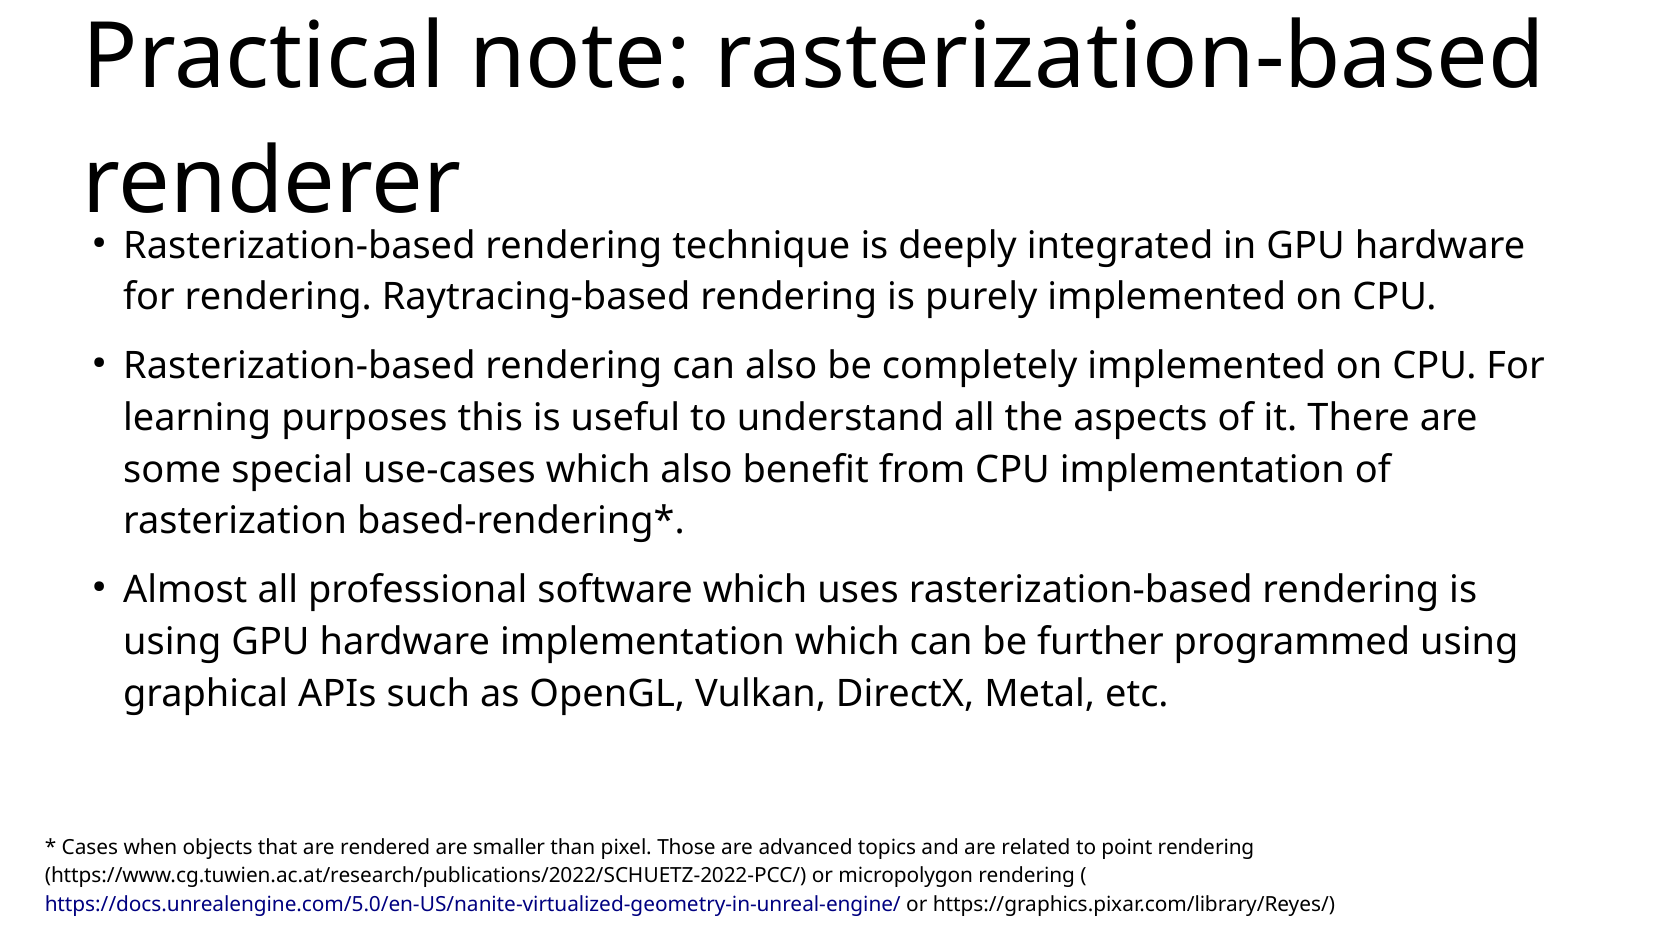

# Practical note: rasterization-based renderer
Rasterization-based rendering technique is deeply integrated in GPU hardware for rendering. Raytracing-based rendering is purely implemented on CPU.
Rasterization-based rendering can also be completely implemented on CPU. For learning purposes this is useful to understand all the aspects of it. There are some special use-cases which also benefit from CPU implementation of rasterization based-rendering*.
Almost all professional software which uses rasterization-based rendering is using GPU hardware implementation which can be further programmed using graphical APIs such as OpenGL, Vulkan, DirectX, Metal, etc.
* Cases when objects that are rendered are smaller than pixel. Those are advanced topics and are related to point rendering (https://www.cg.tuwien.ac.at/research/publications/2022/SCHUETZ-2022-PCC/) or micropolygon rendering (https://docs.unrealengine.com/5.0/en-US/nanite-virtualized-geometry-in-unreal-engine/ or https://graphics.pixar.com/library/Reyes/)